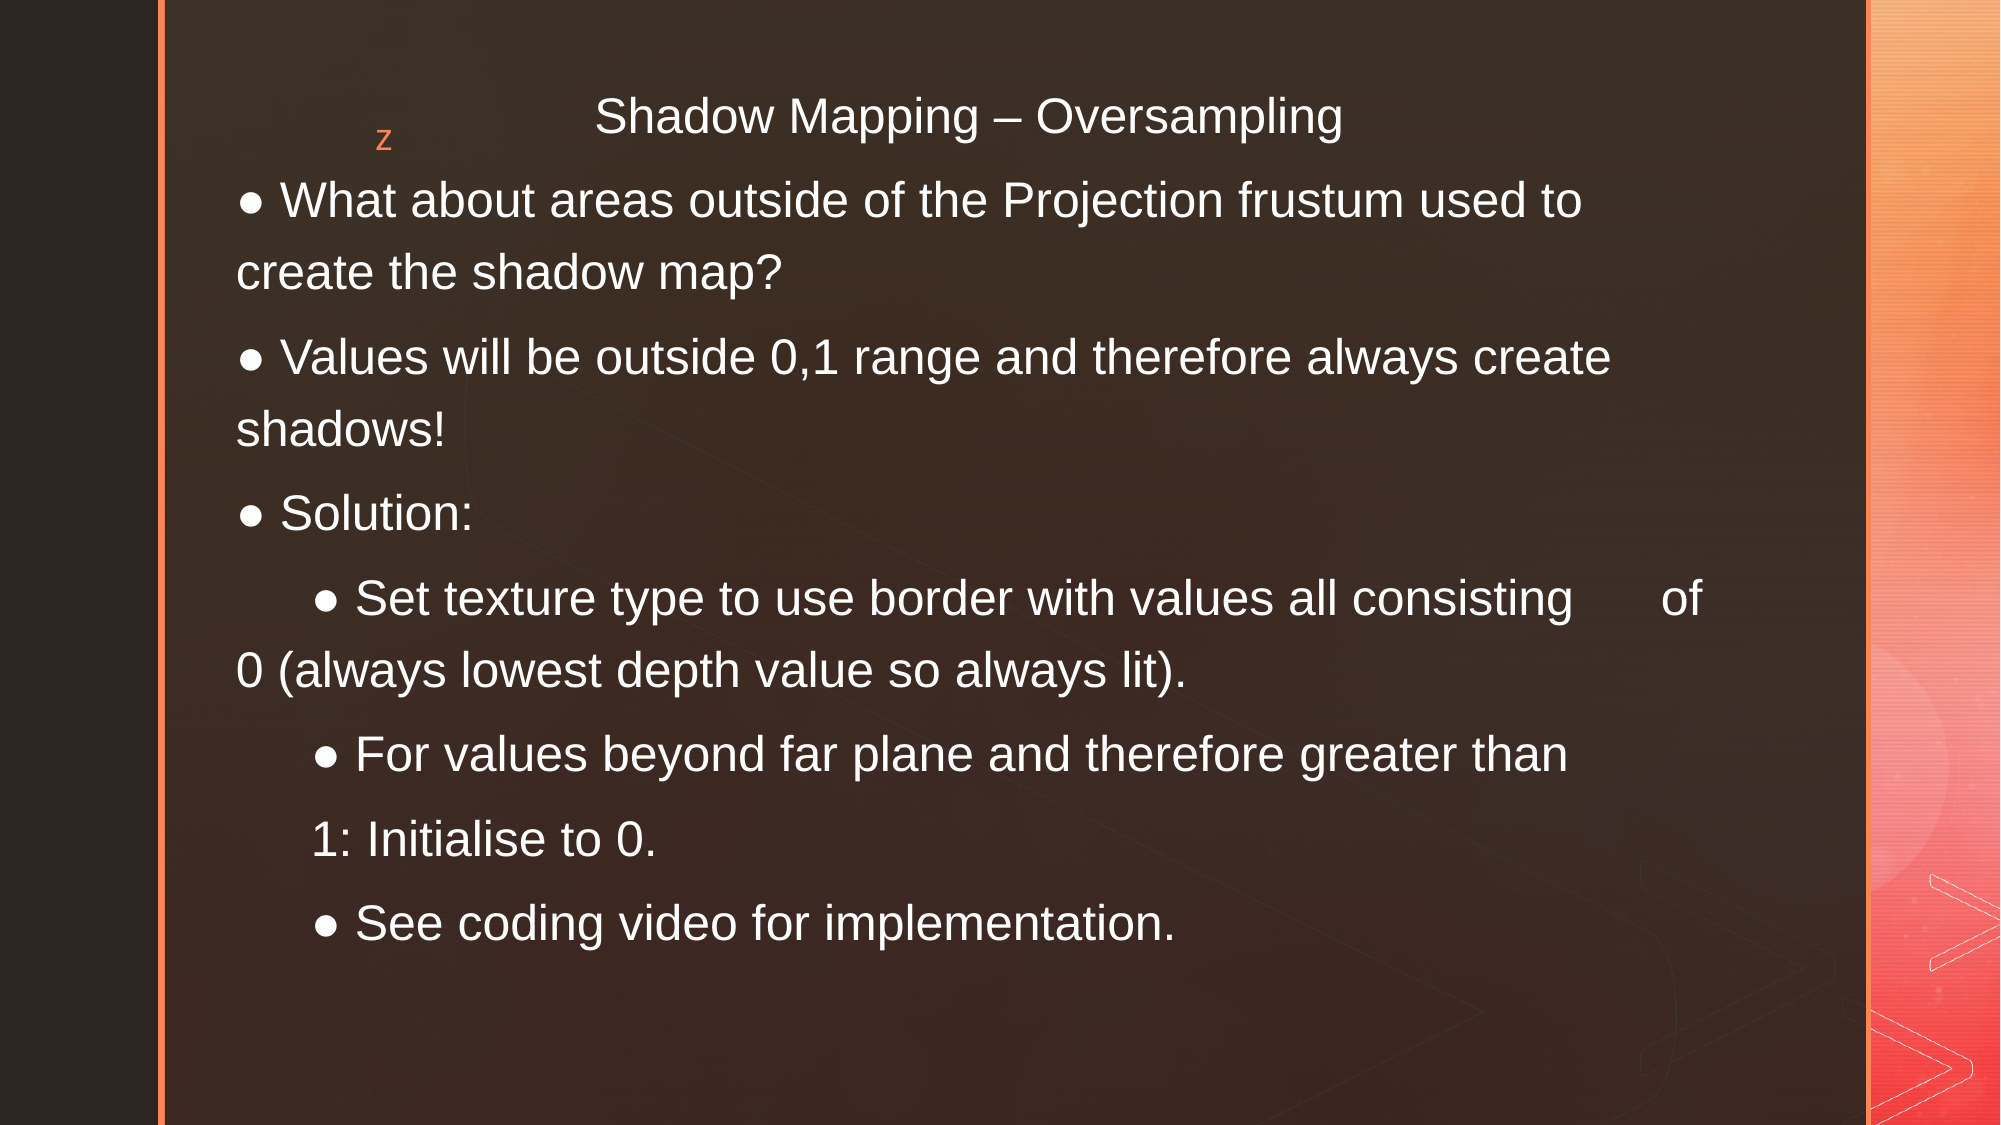

# Shadow Mapping – Oversampling
● What about areas outside of the Projection frustum used to create the shadow map?
● Values will be outside 0,1 range and therefore always create shadows!
● Solution:
	● Set texture type to use border with values all consisting 	of 0 (always lowest depth value so always lit).
	● For values beyond far plane and therefore greater than
	1: Initialise to 0.
	● See coding video for implementation.